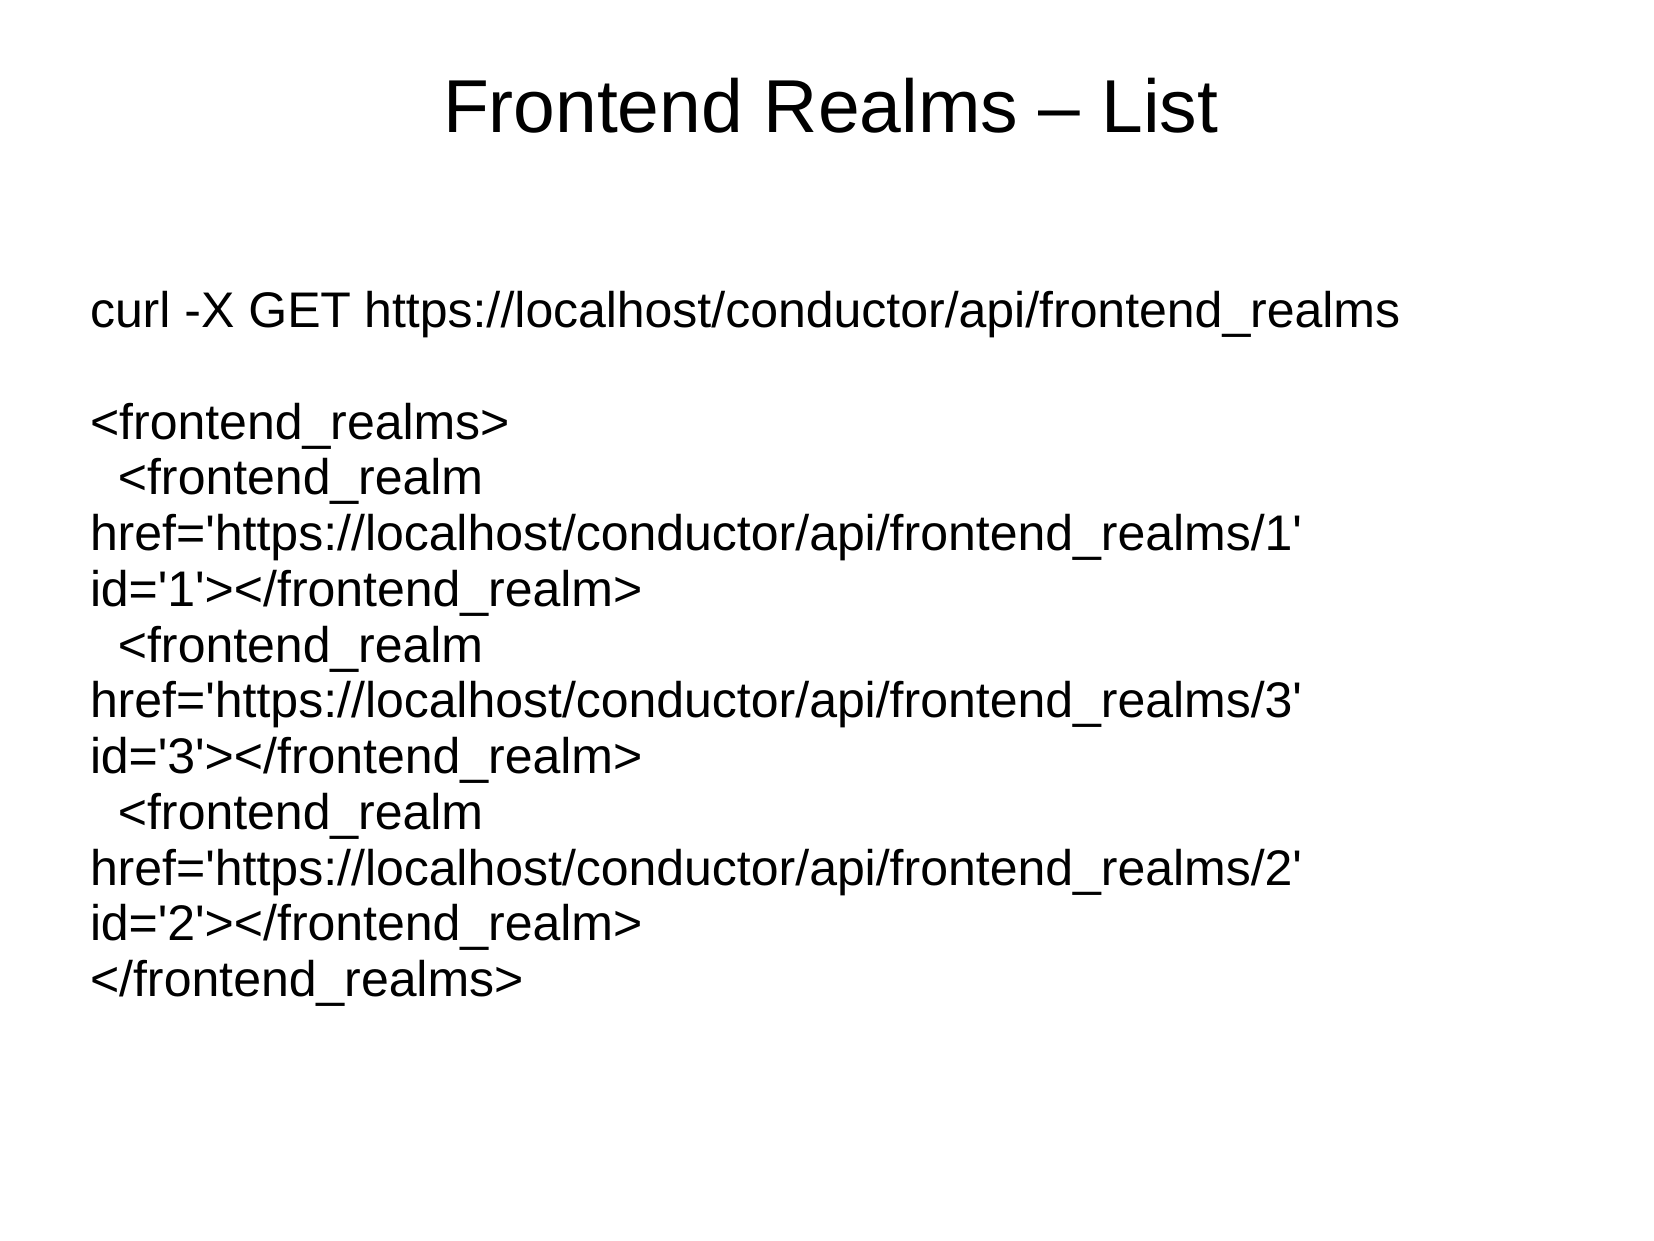

# Frontend Realms – List
curl -X GET https://localhost/conductor/api/frontend_realms
<frontend_realms>
 <frontend_realm href='https://localhost/conductor/api/frontend_realms/1' id='1'></frontend_realm>
 <frontend_realm href='https://localhost/conductor/api/frontend_realms/3' id='3'></frontend_realm>
 <frontend_realm href='https://localhost/conductor/api/frontend_realms/2' id='2'></frontend_realm>
</frontend_realms>